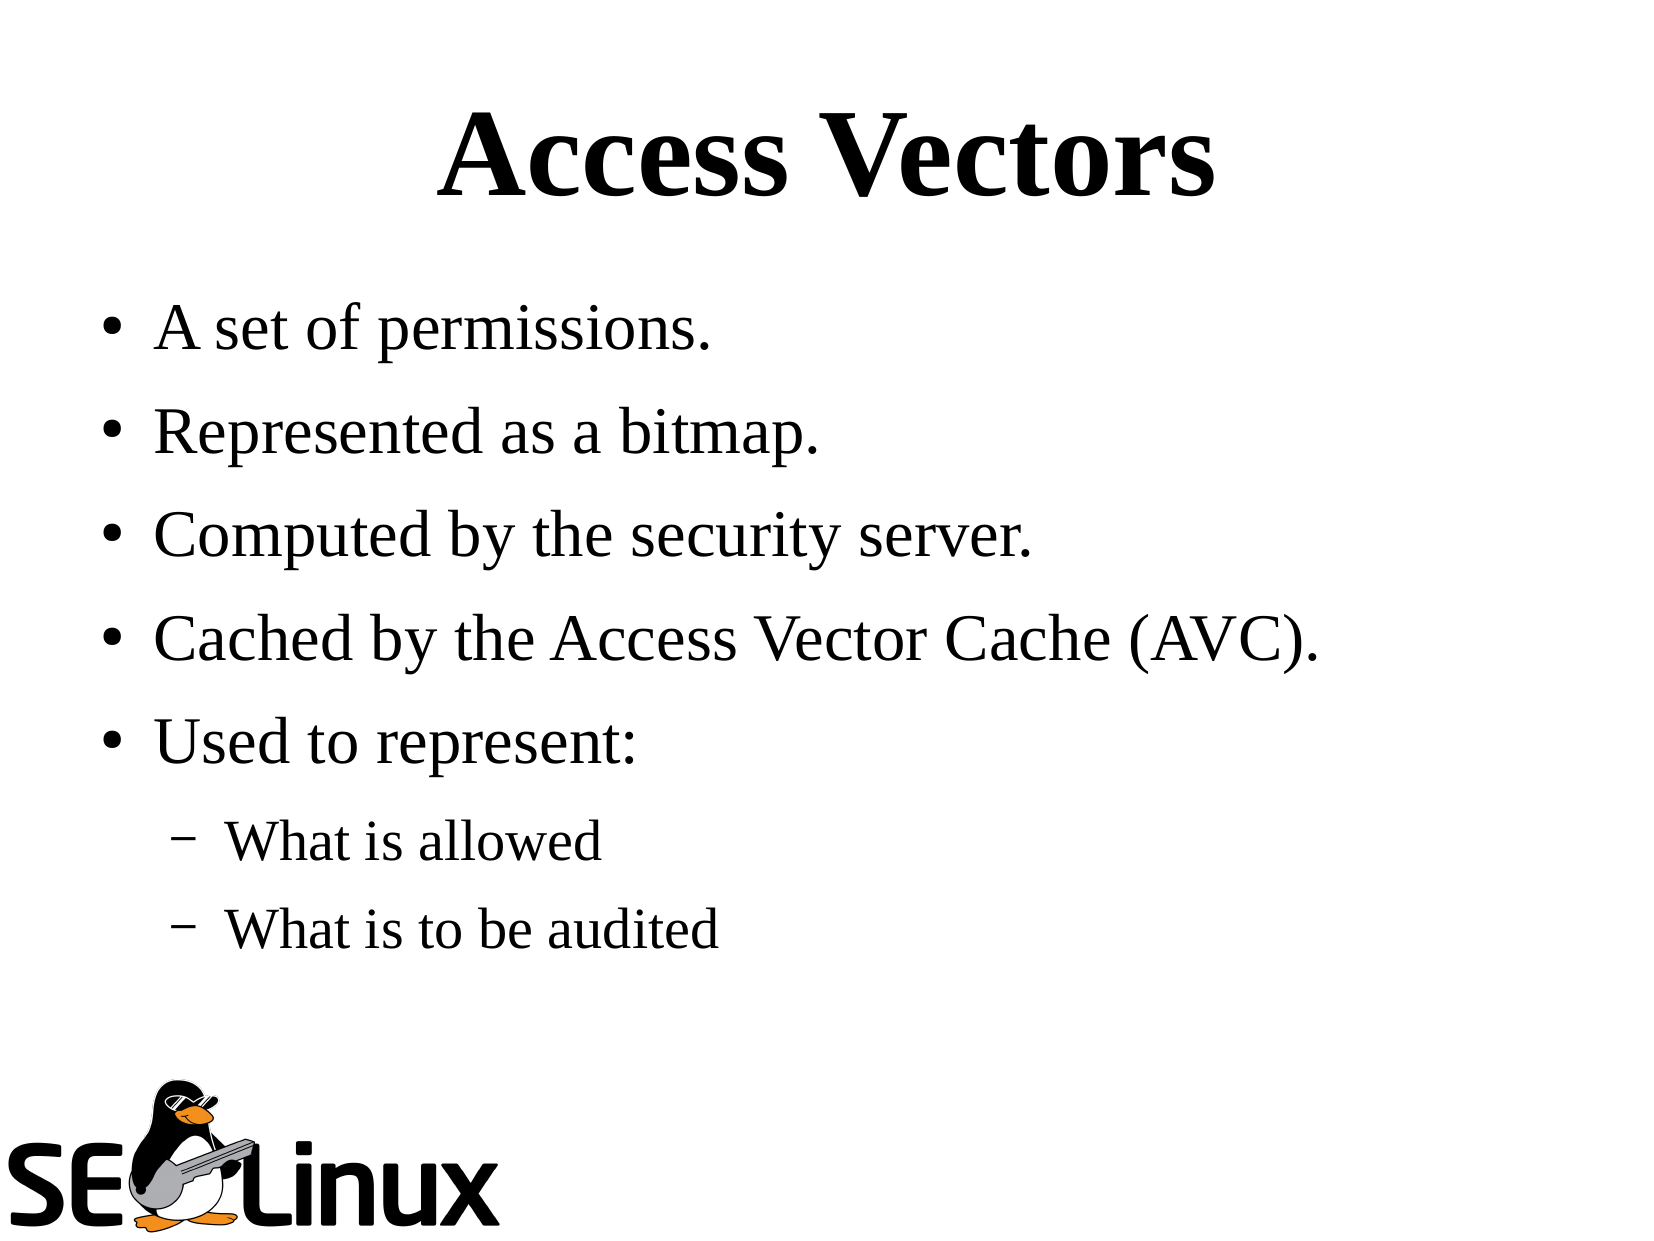

# Access Vectors
A set of permissions.
Represented as a bitmap.
Computed by the security server.
Cached by the Access Vector Cache (AVC).
Used to represent:
What is allowed
What is to be audited